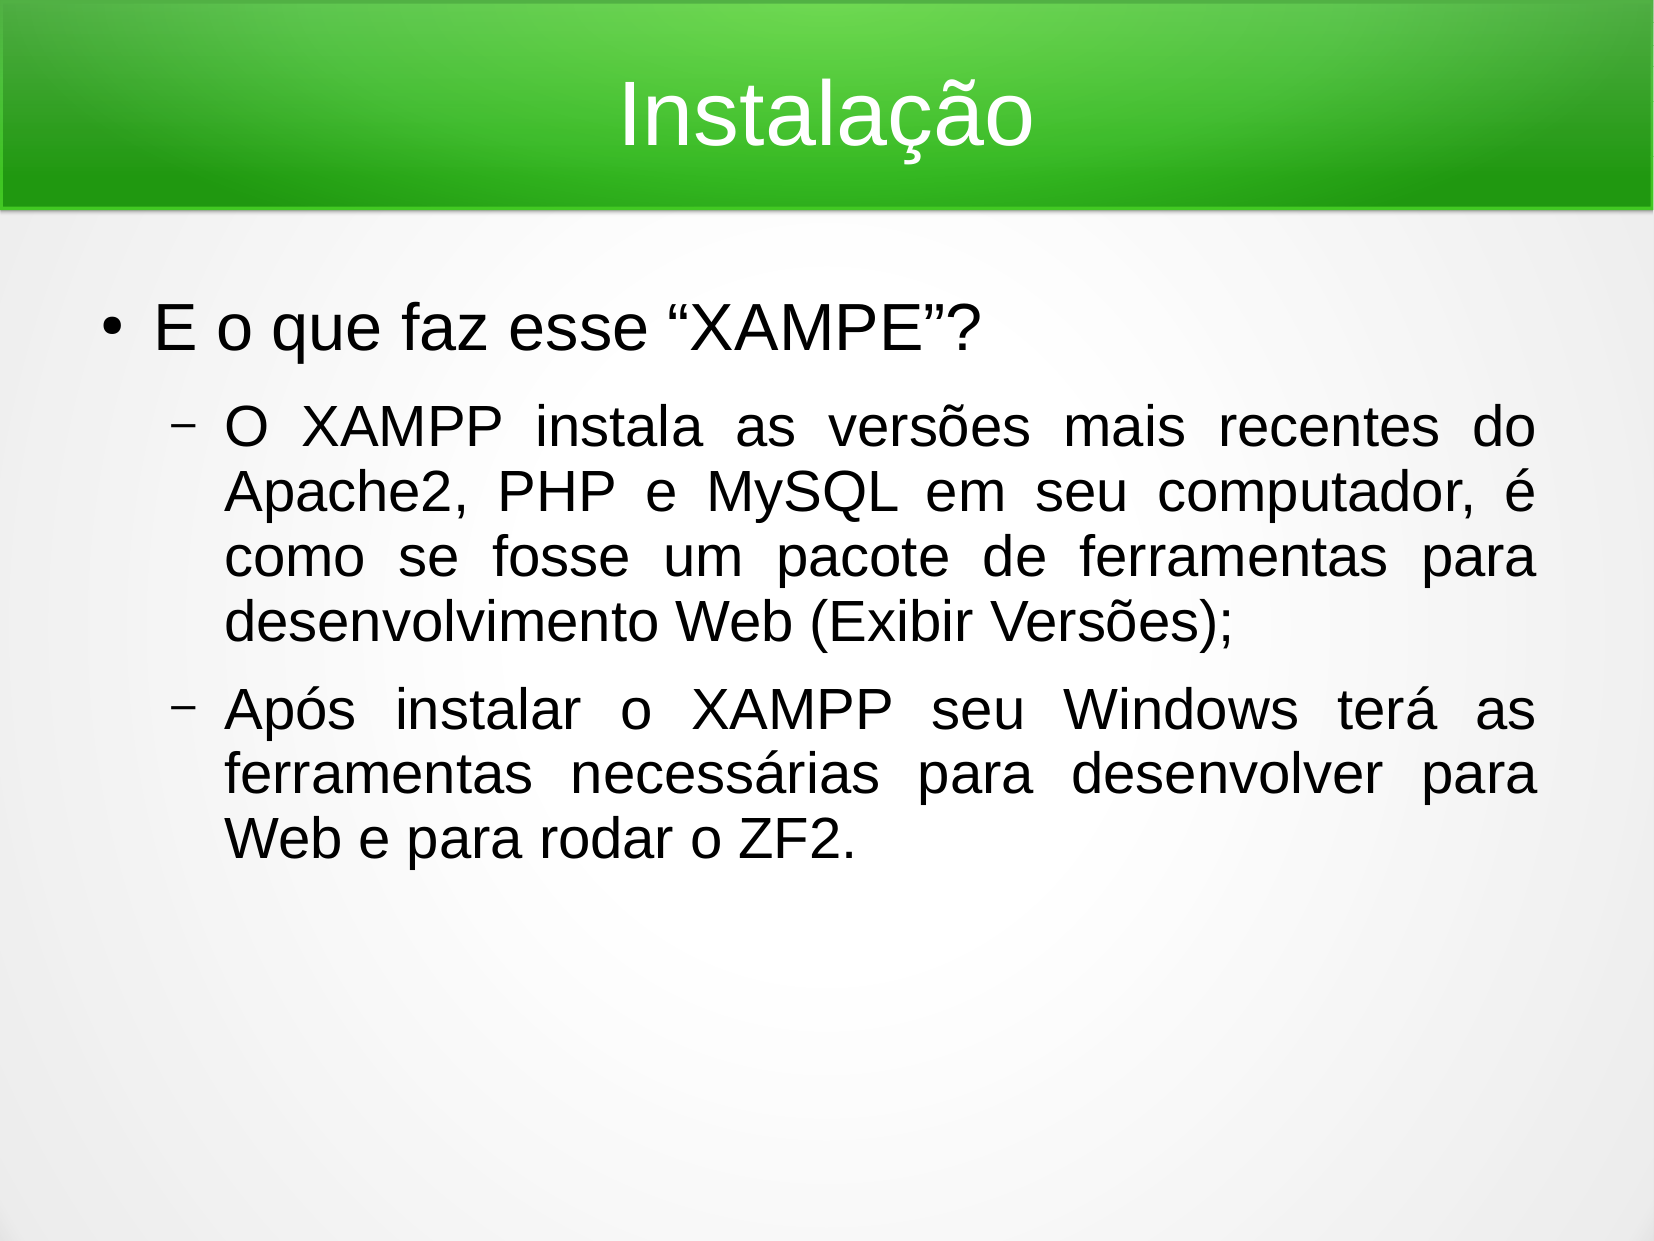

# Instalação
E o que faz esse “XAMPE”?
O XAMPP instala as versões mais recentes do Apache2, PHP e MySQL em seu computador, é como se fosse um pacote de ferramentas para desenvolvimento Web (Exibir Versões);
Após instalar o XAMPP seu Windows terá as ferramentas necessárias para desenvolver para Web e para rodar o ZF2.